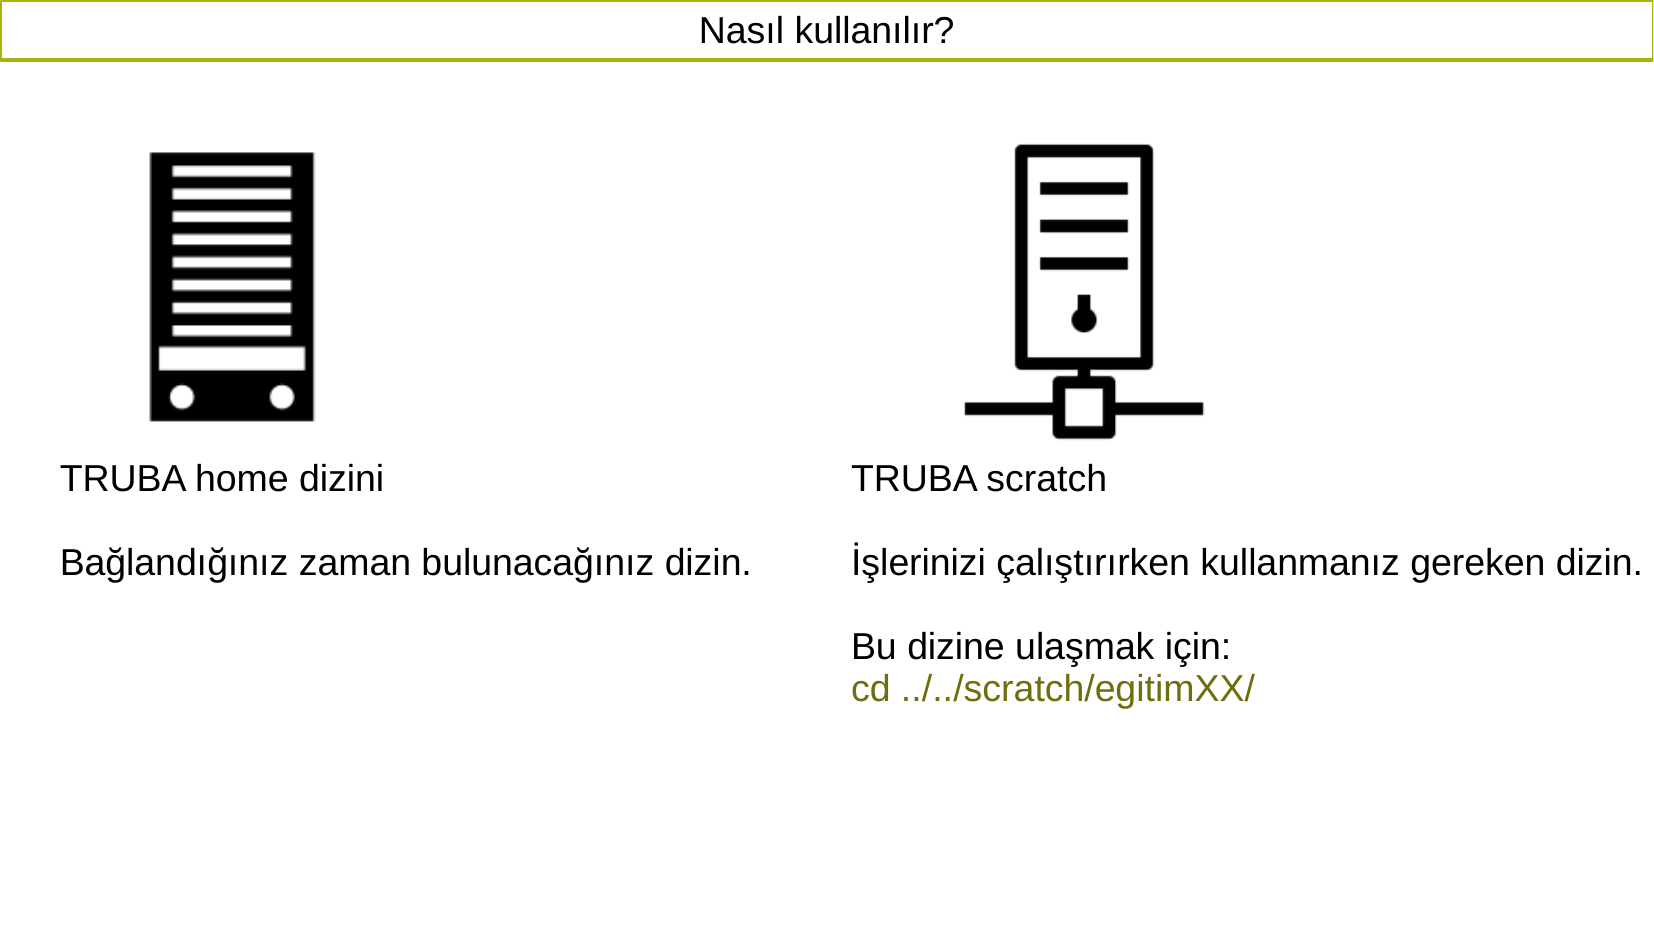

Nasıl kullanılır?
TRUBA home dizini
Bağlandığınız zaman bulunacağınız dizin.
TRUBA scratch
İşlerinizi çalıştırırken kullanmanız gereken dizin.
Bu dizine ulaşmak için:
cd ../../scratch/egitimXX/